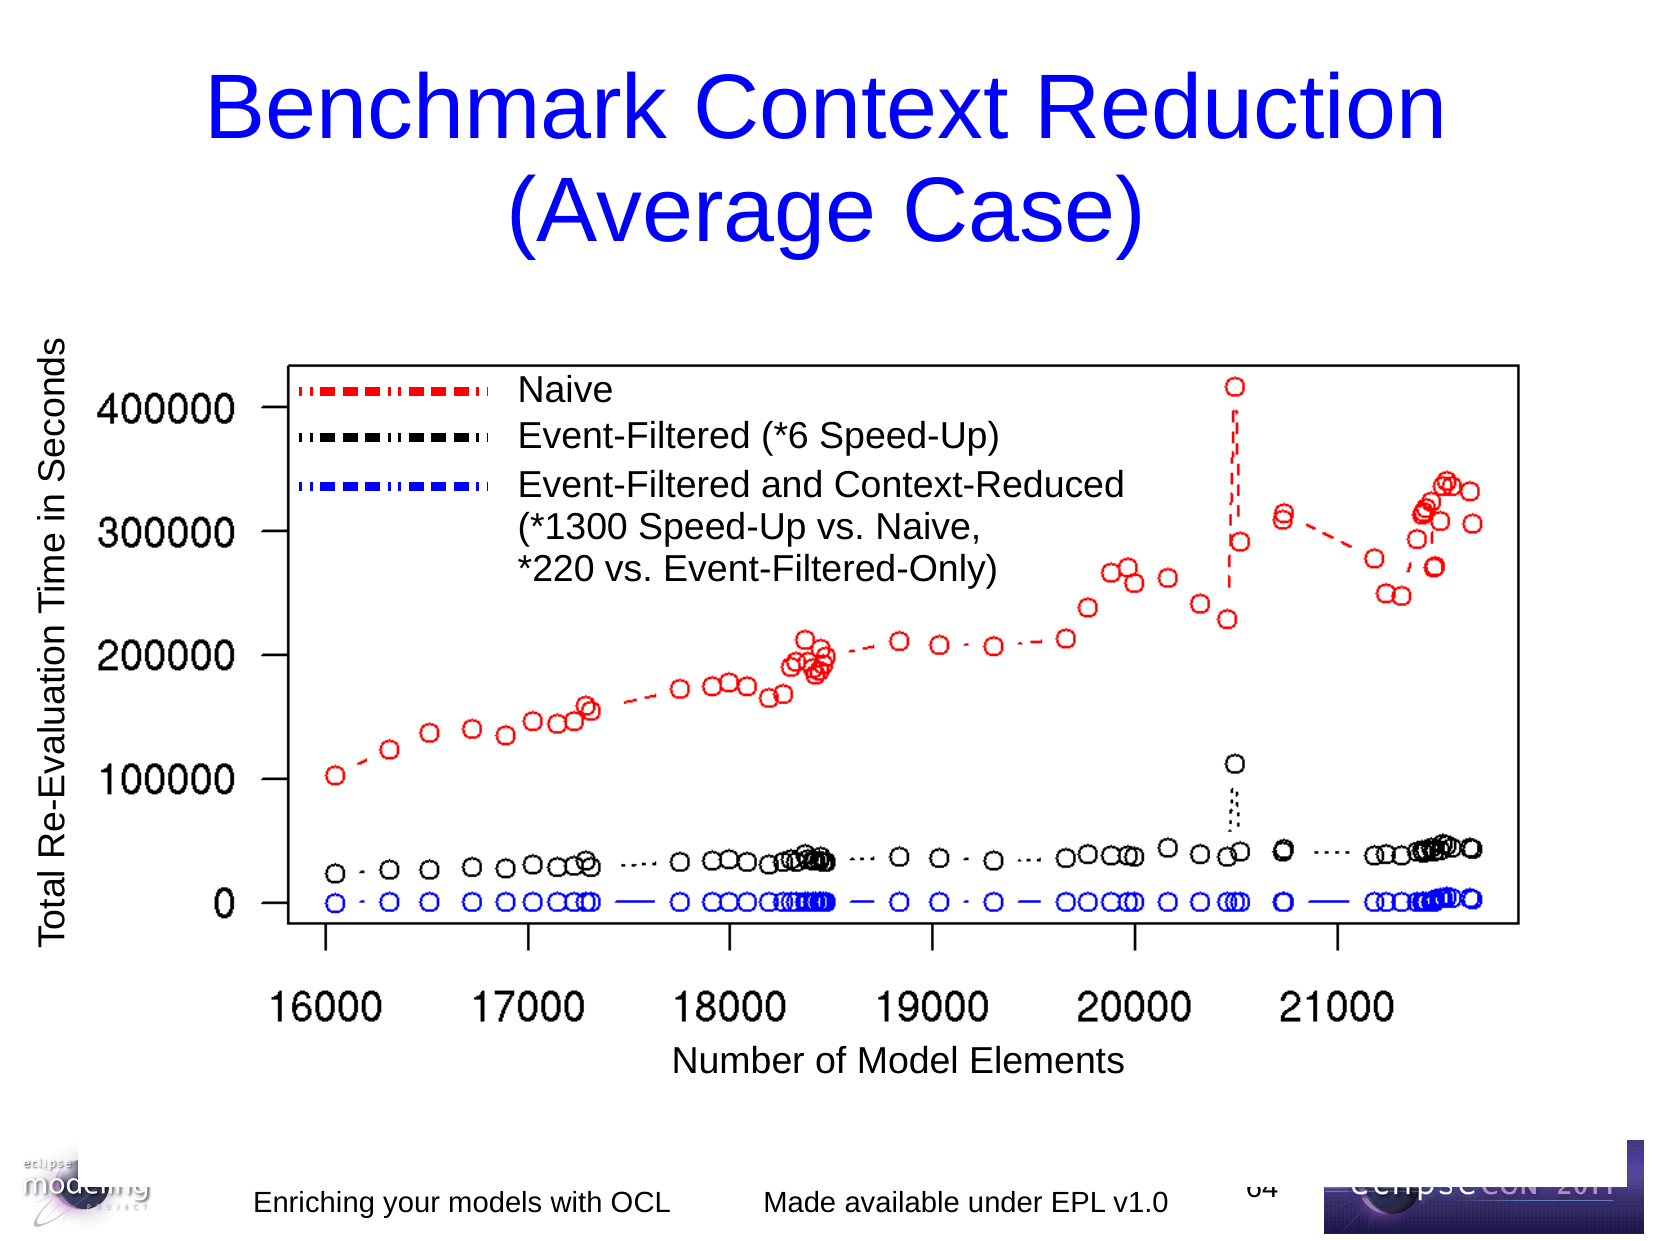

# Benchmark Context Reduction (Average Case)
Naive
Event-Filtered (*6 Speed-Up)
Event-Filtered and Context-Reduced
(*1300 Speed-Up vs. Naive,
*220 vs. Event-Filtered-Only)
Total Re-Evaluation Time in Seconds
Number of Model Elements
64
Enriching your models with OCL